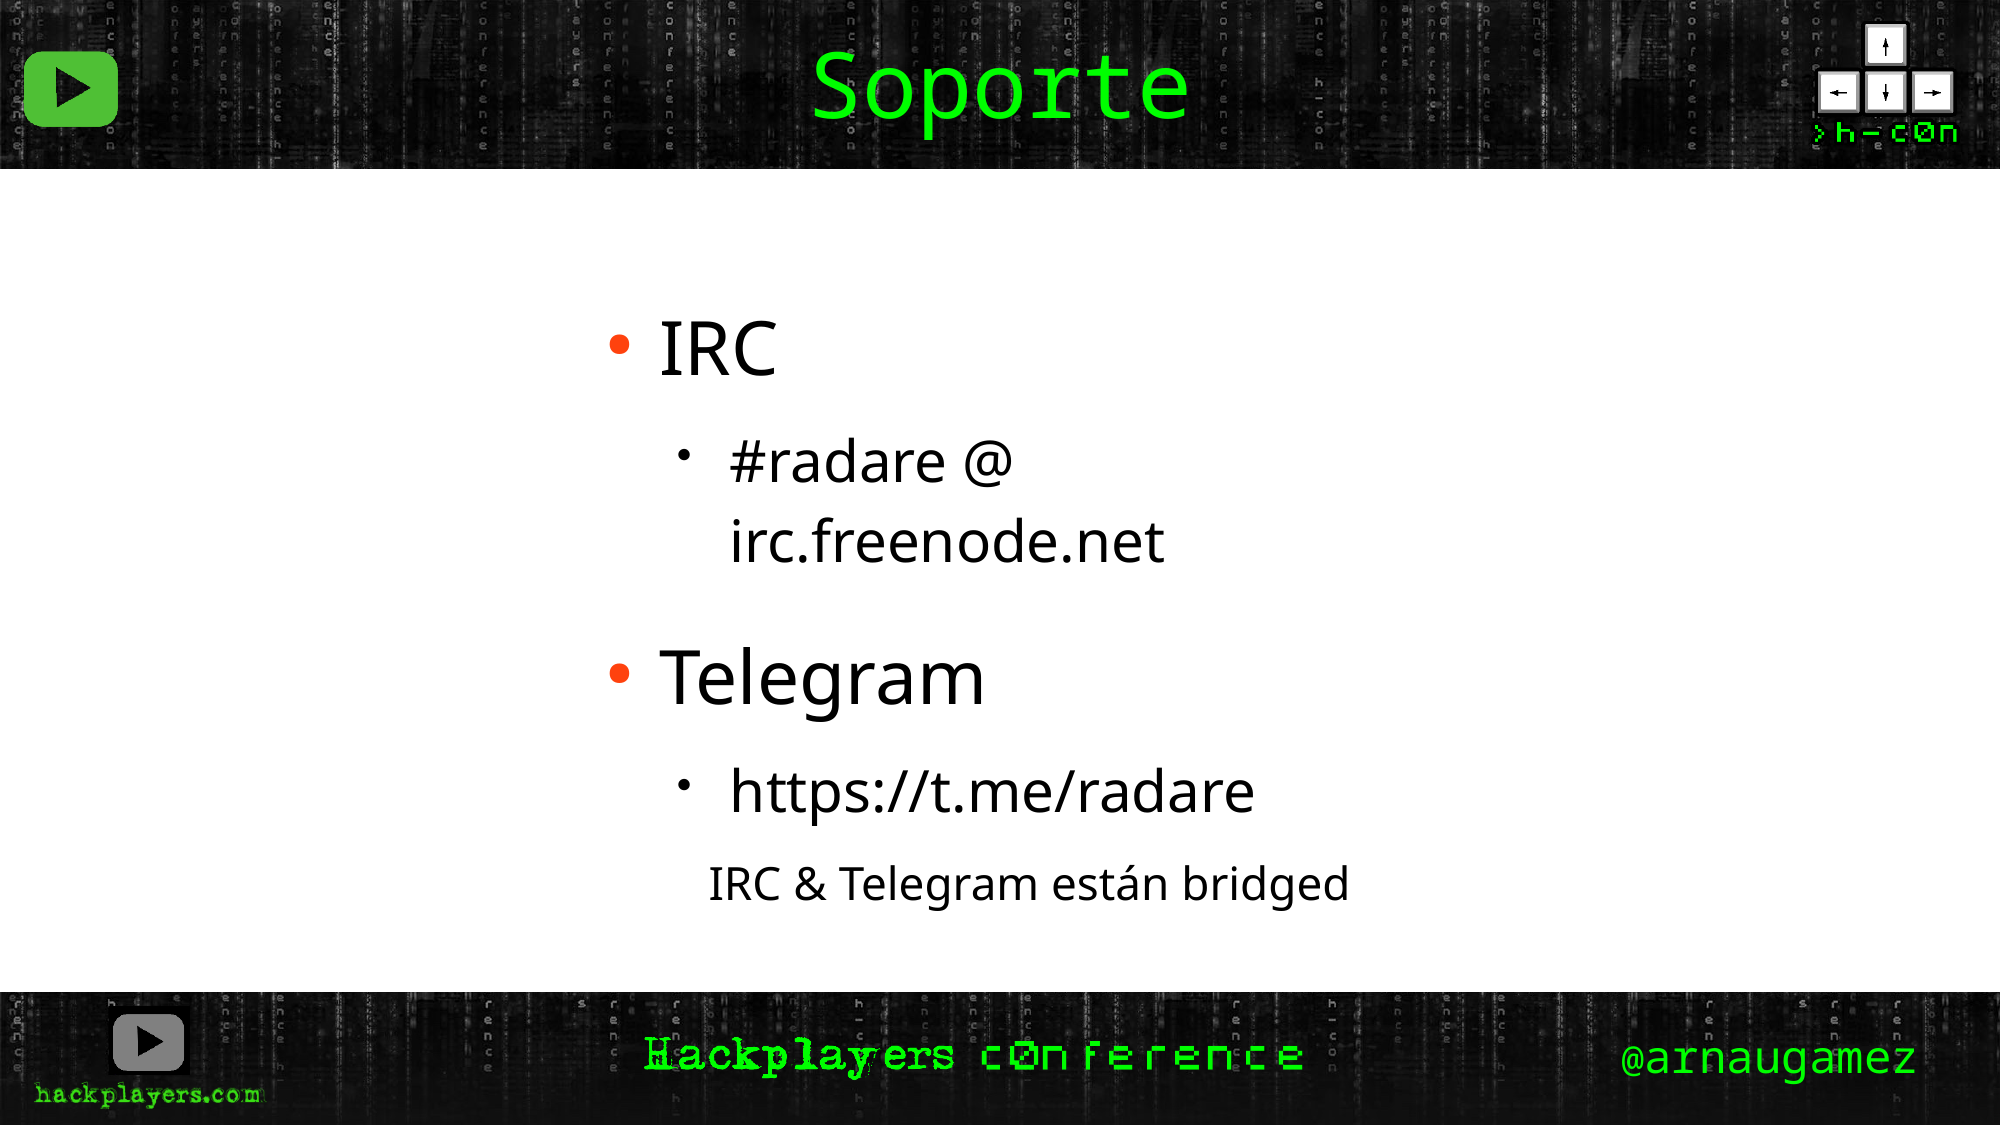

# Soporte
IRC
#radare @ irc.freenode.net
Telegram
https://t.me/radare
IRC & Telegram están bridged